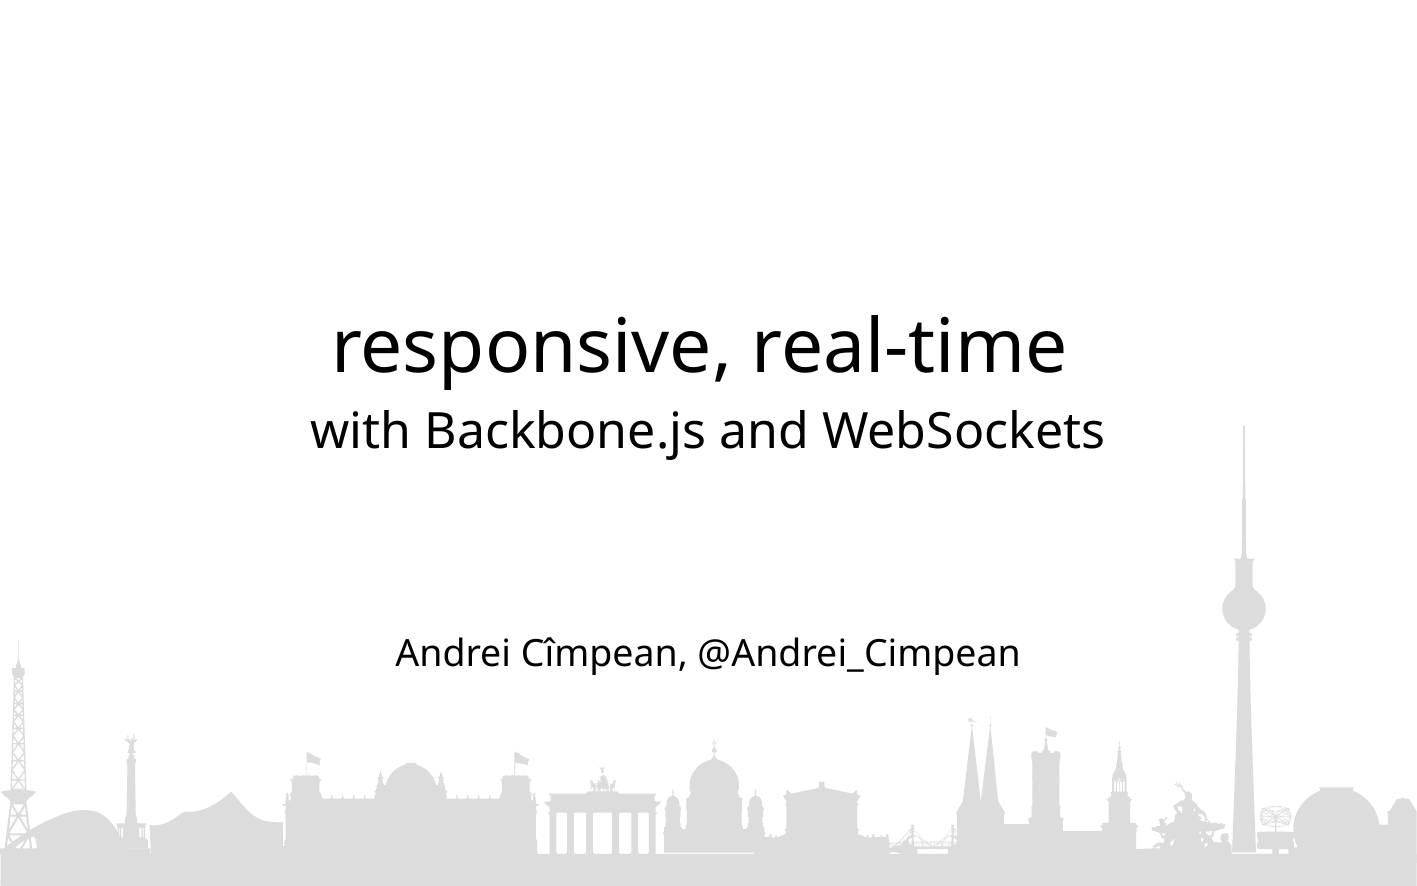

# responsive, real-time
with Backbone.js and WebSockets
Andrei Cîmpean, @Andrei_Cimpean